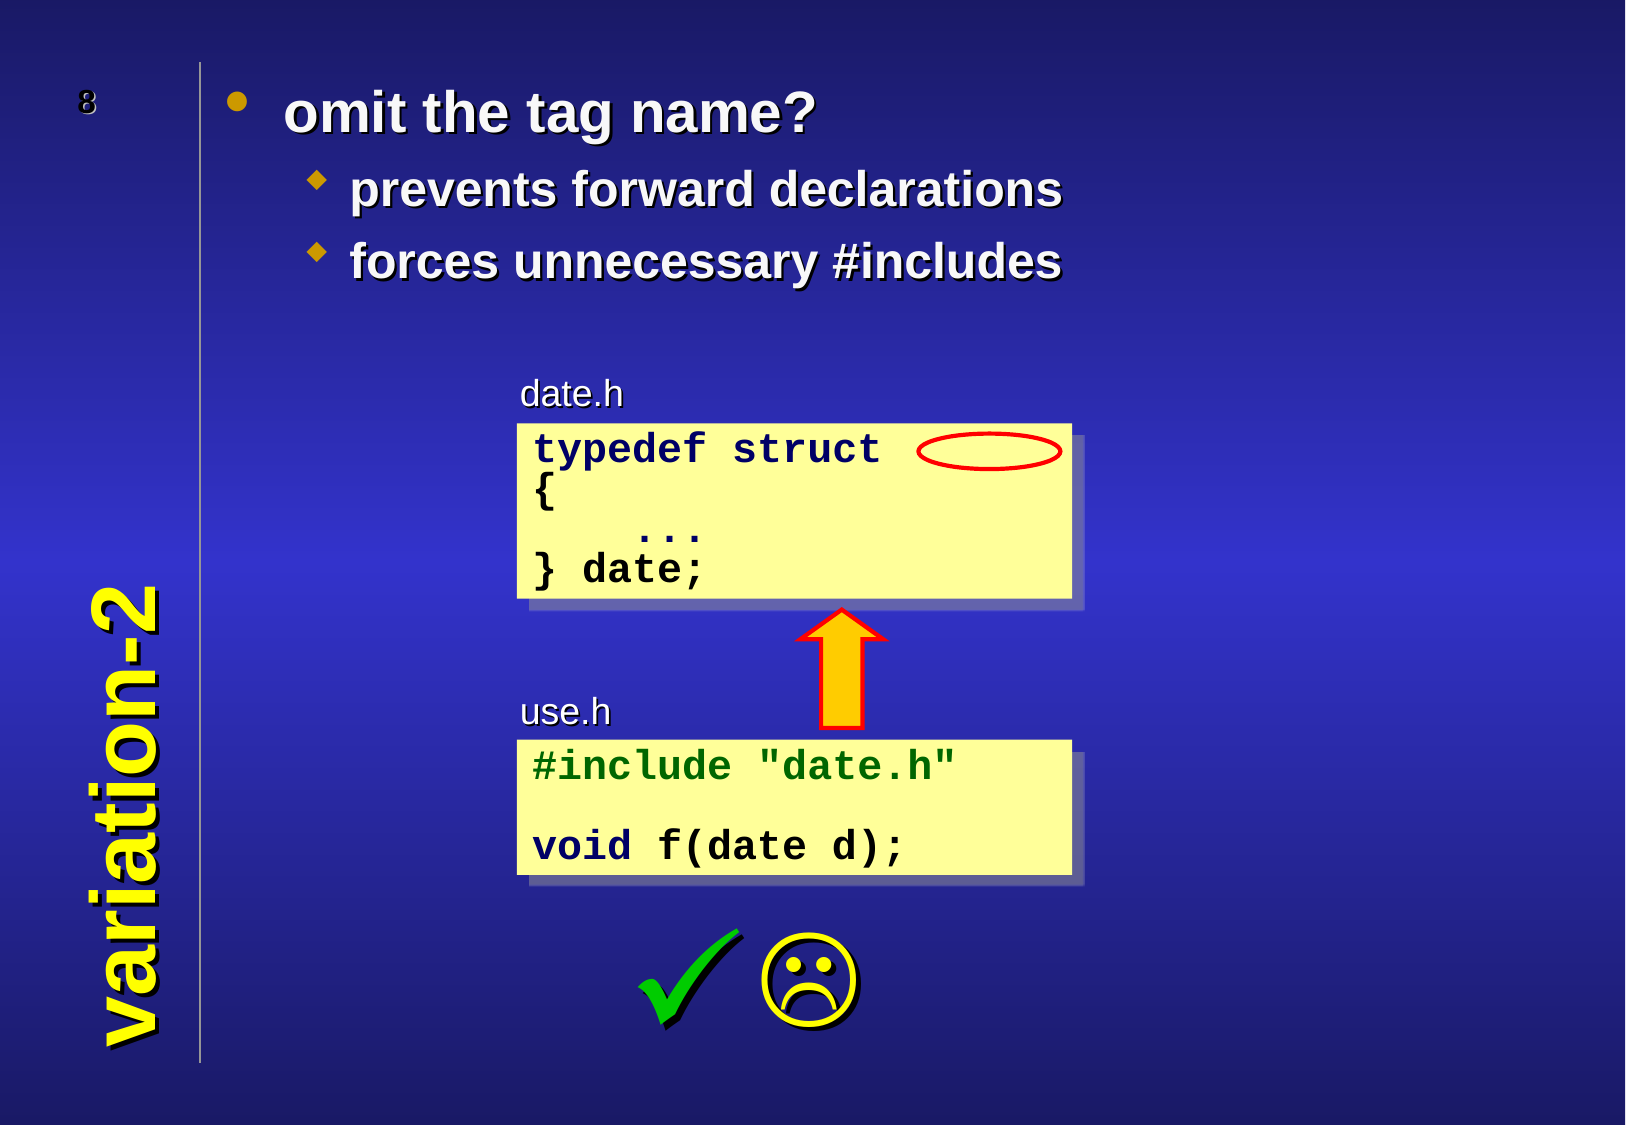

8
omit the tag name?
prevents forward declarations
forces unnecessary #includes
date.h
typedef struct
{
 ...
} date;
# variation-2
use.h
#include "date.h"
void f(date d);

